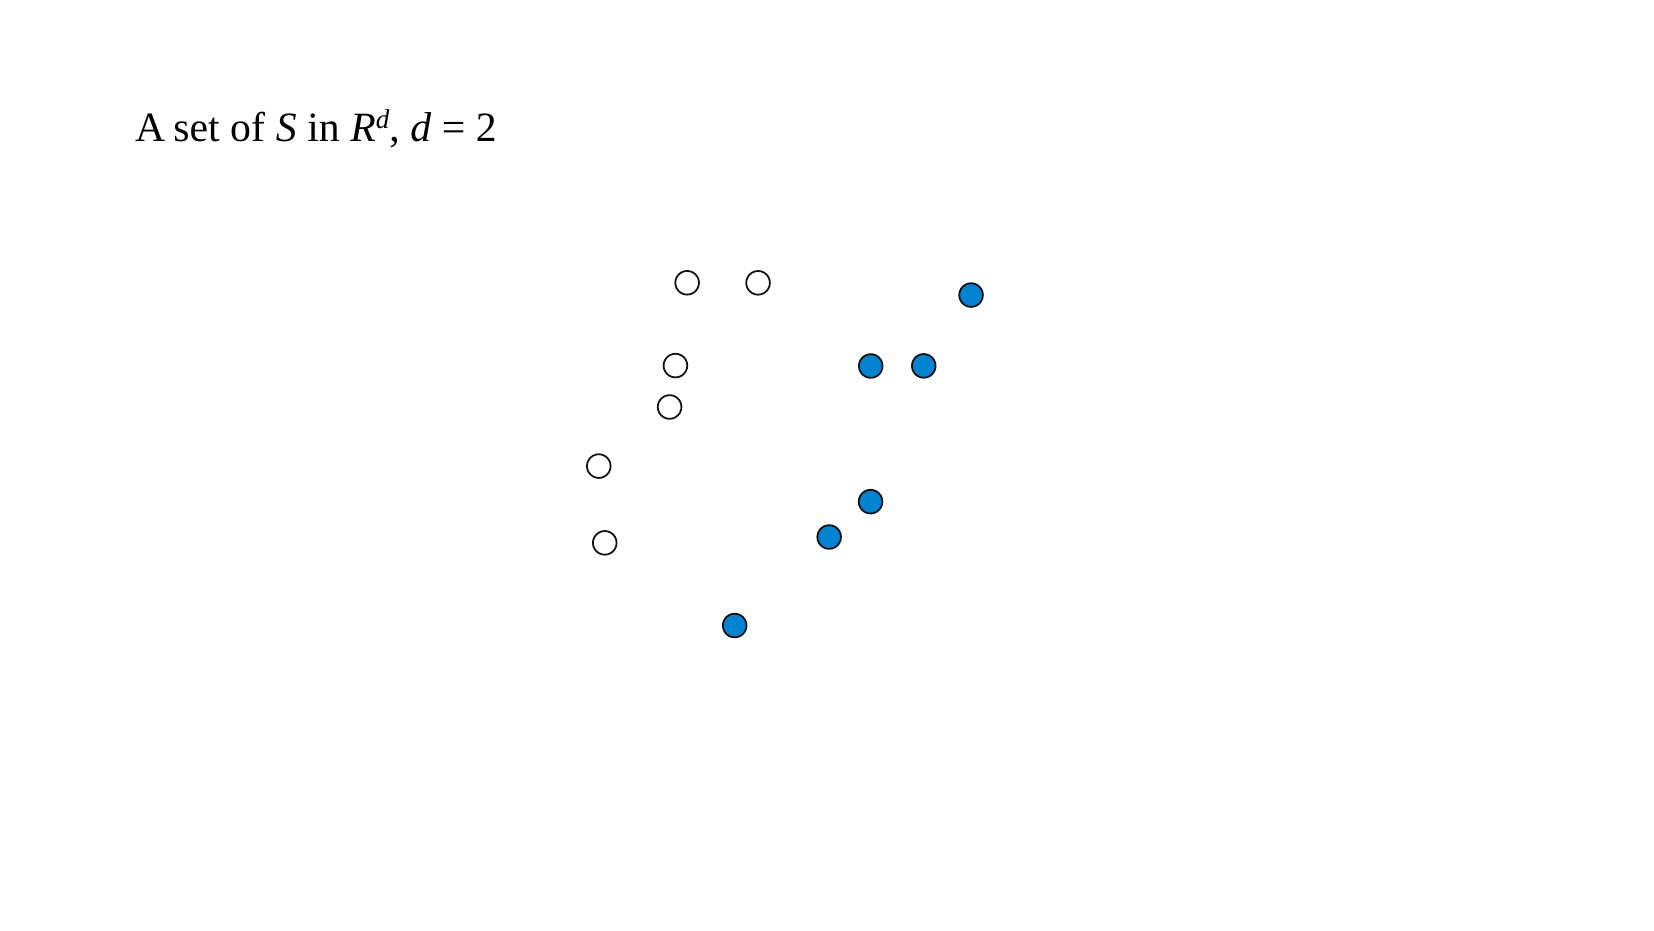

A set of S in Rd, d = 2
Data Science Theory and Practices, CSIE, TKU, Taiwan
5